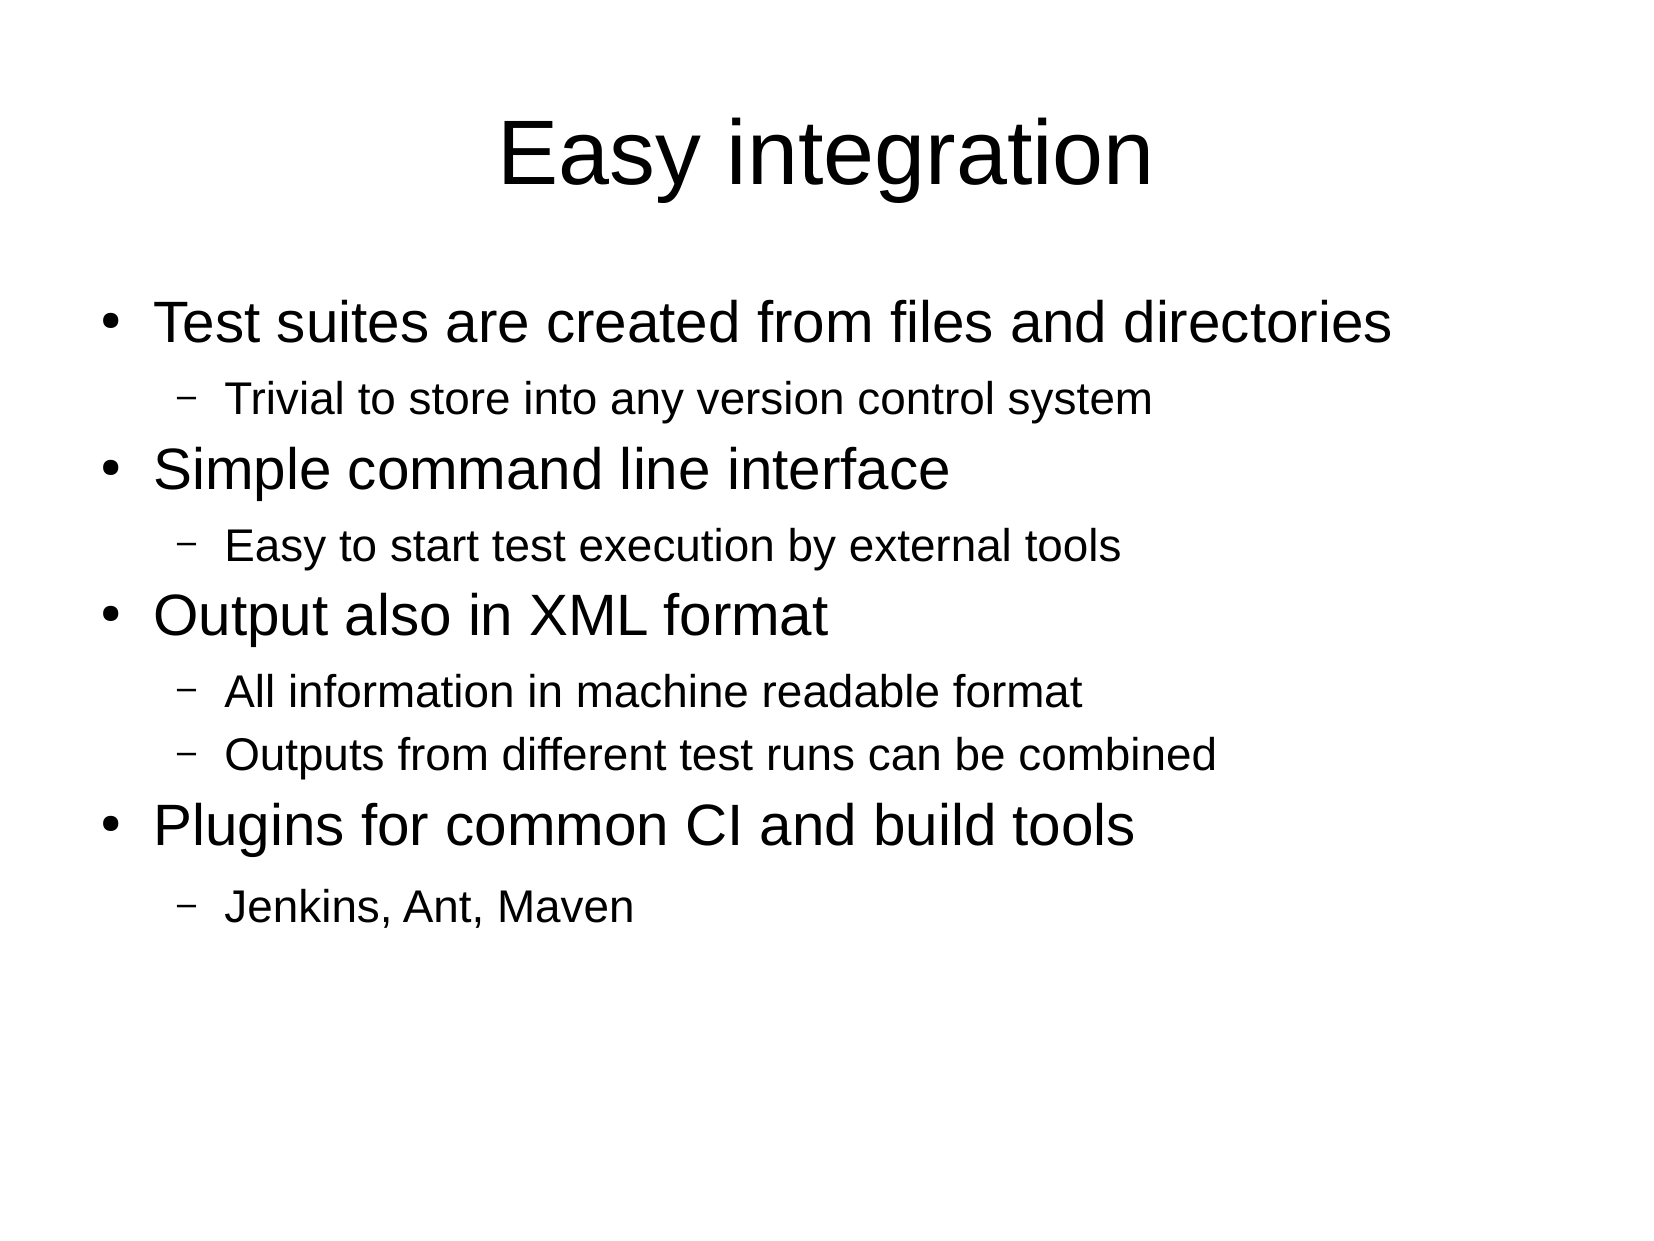

# Easy integration
Test suites are created from files and directories
Trivial to store into any version control system
Simple command line interface
Easy to start test execution by external tools
Output also in XML format
All information in machine readable format
Outputs from different test runs can be combined
Plugins for common CI and build tools
Jenkins, Ant, Maven